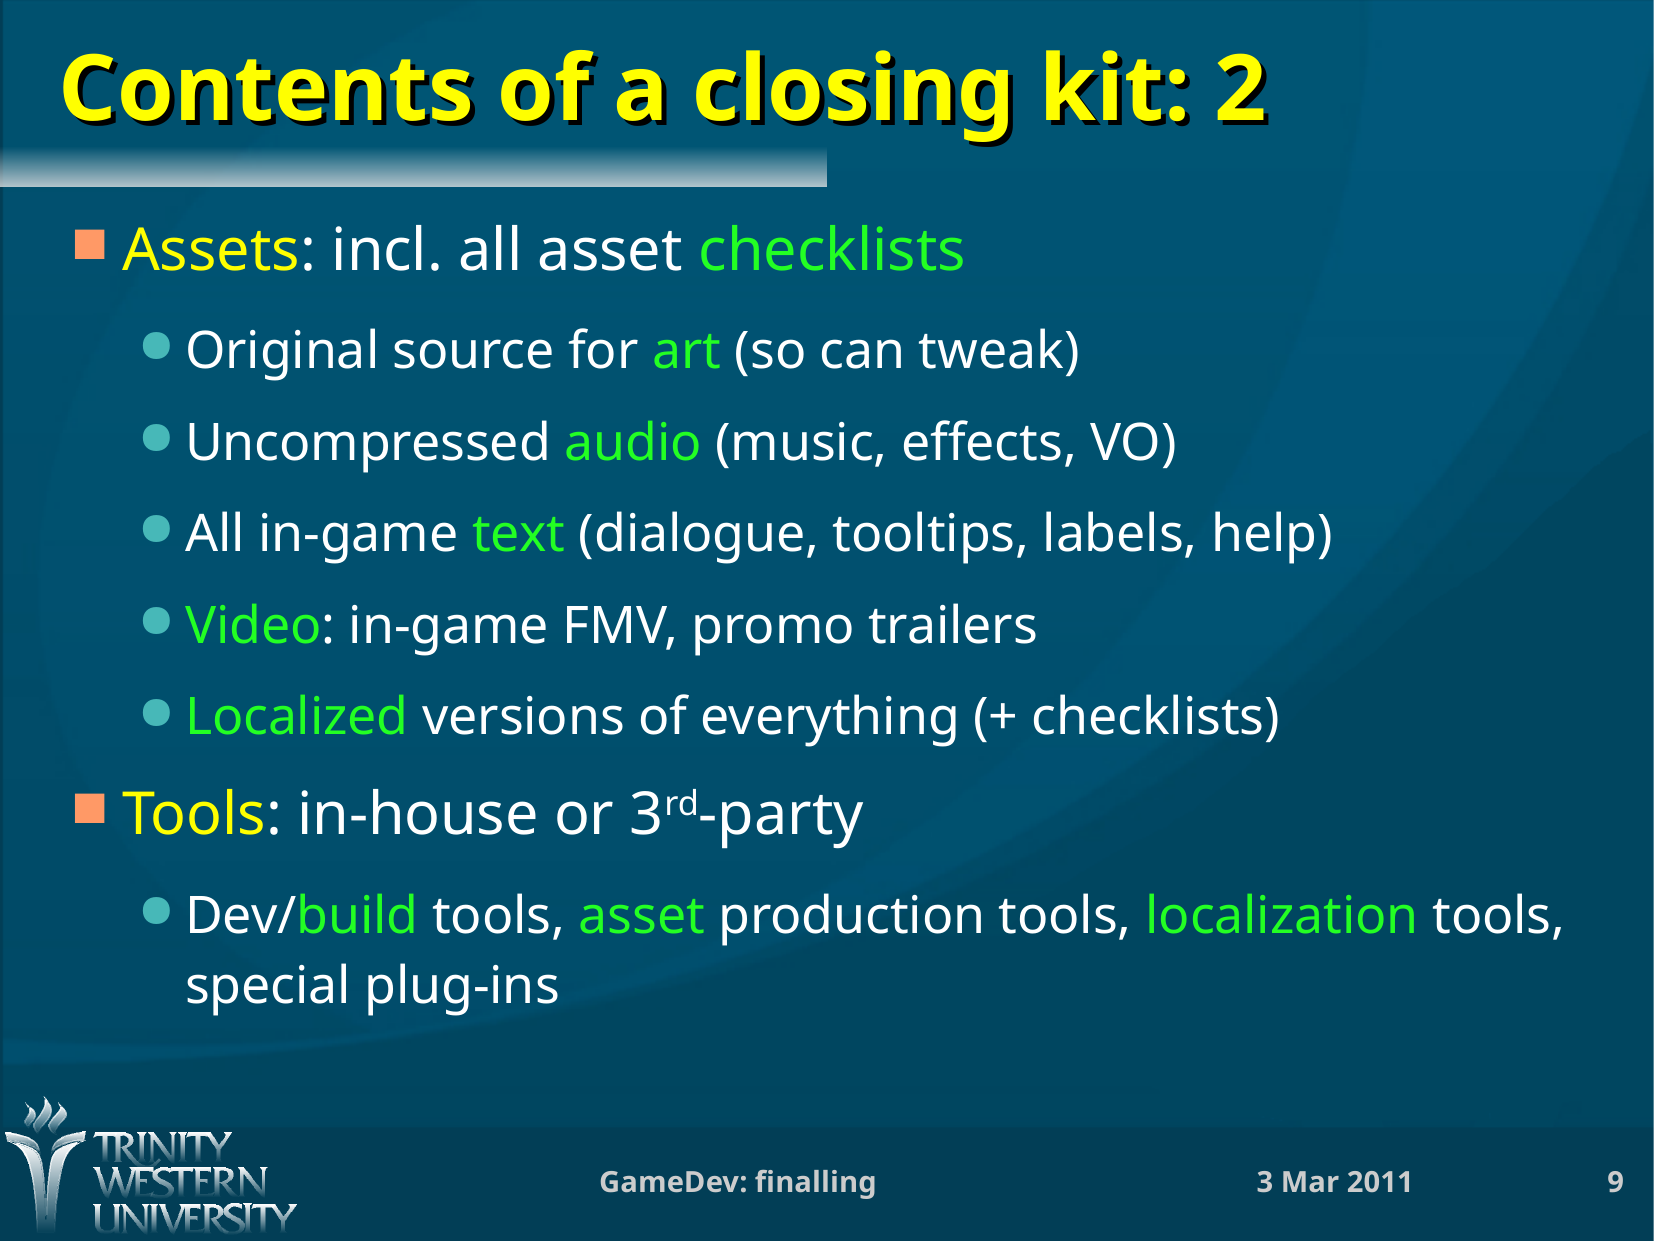

# Contents of a closing kit: 2
Assets: incl. all asset checklists
Original source for art (so can tweak)
Uncompressed audio (music, effects, VO)
All in-game text (dialogue, tooltips, labels, help)
Video: in-game FMV, promo trailers
Localized versions of everything (+ checklists)
Tools: in-house or 3rd-party
Dev/build tools, asset production tools, localization tools, special plug-ins
GameDev: finalling
3 Mar 2011
9